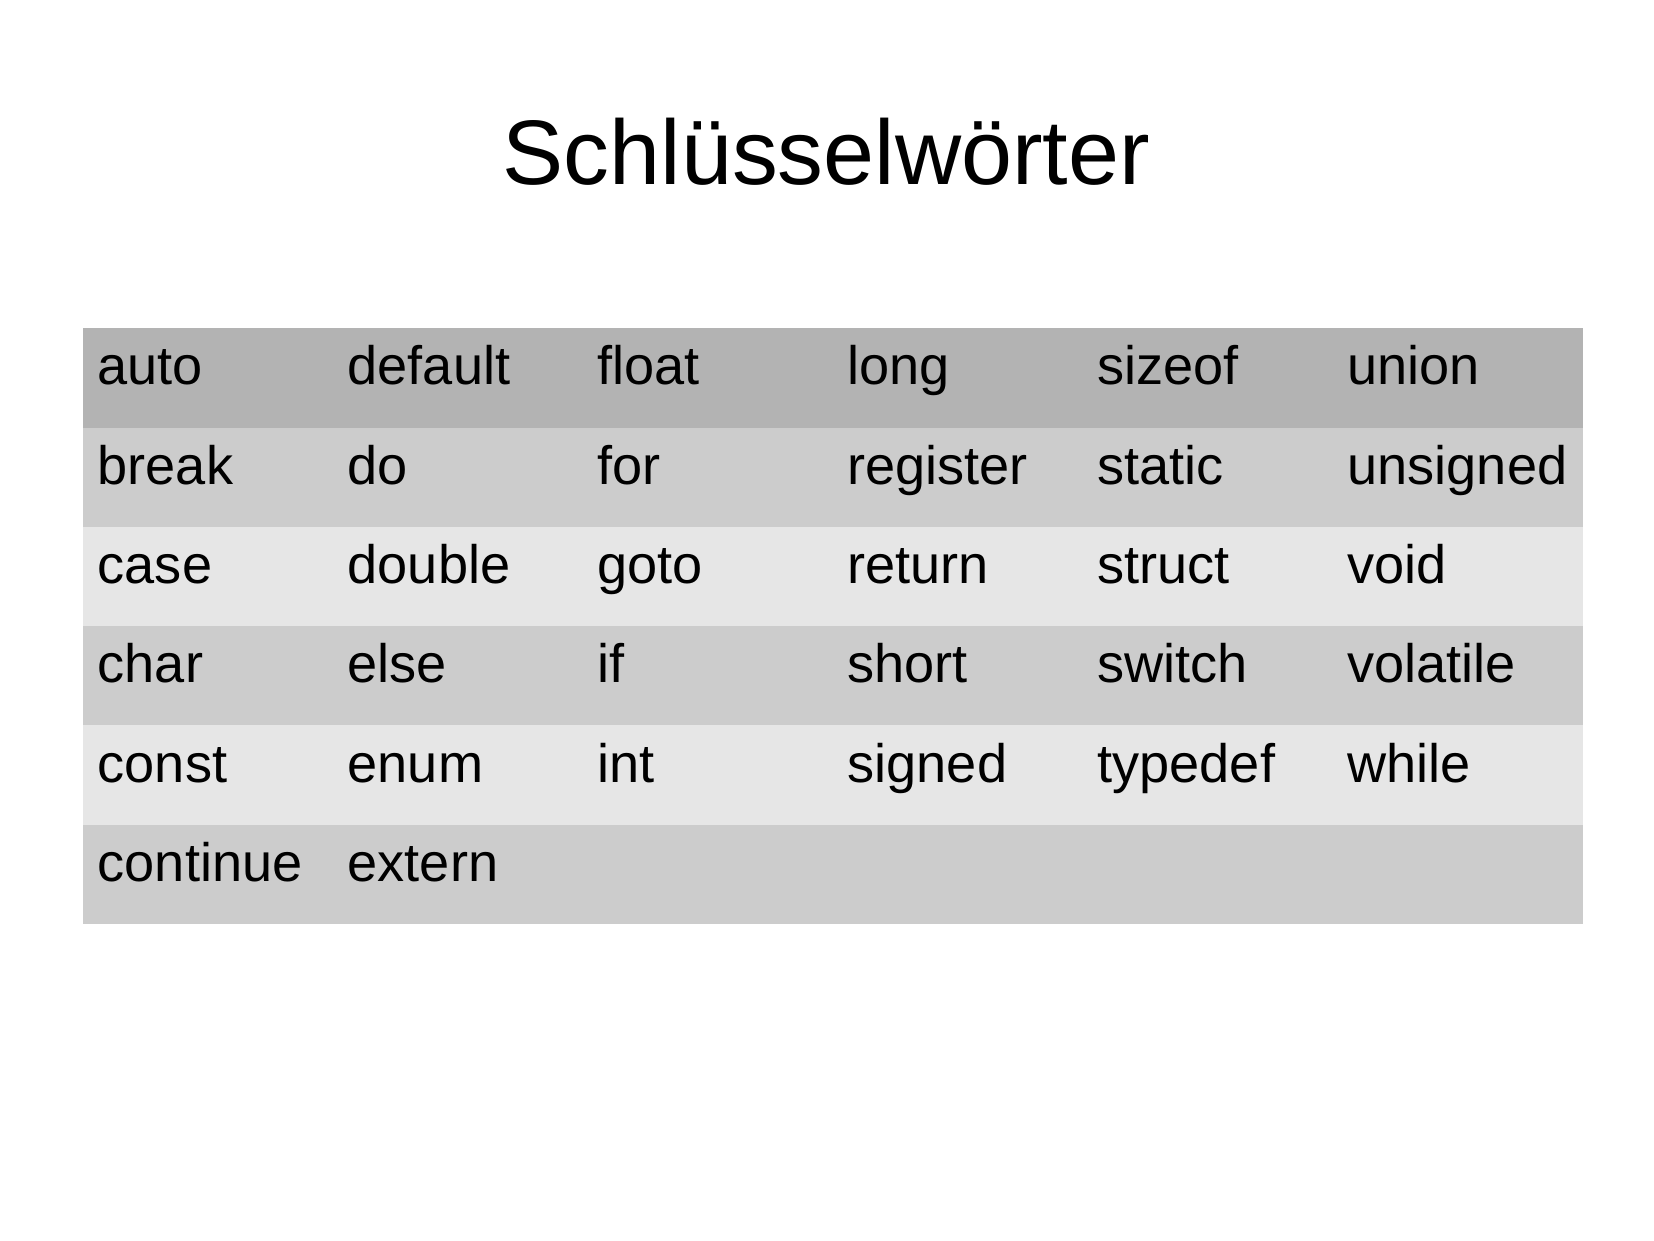

# Schlüsselwörter
| auto | default | float | long | sizeof | union |
| --- | --- | --- | --- | --- | --- |
| break | do | for | register | static | unsigned |
| case | double | goto | return | struct | void |
| char | else | if | short | switch | volatile |
| const | enum | int | signed | typedef | while |
| continue | extern | | | | |